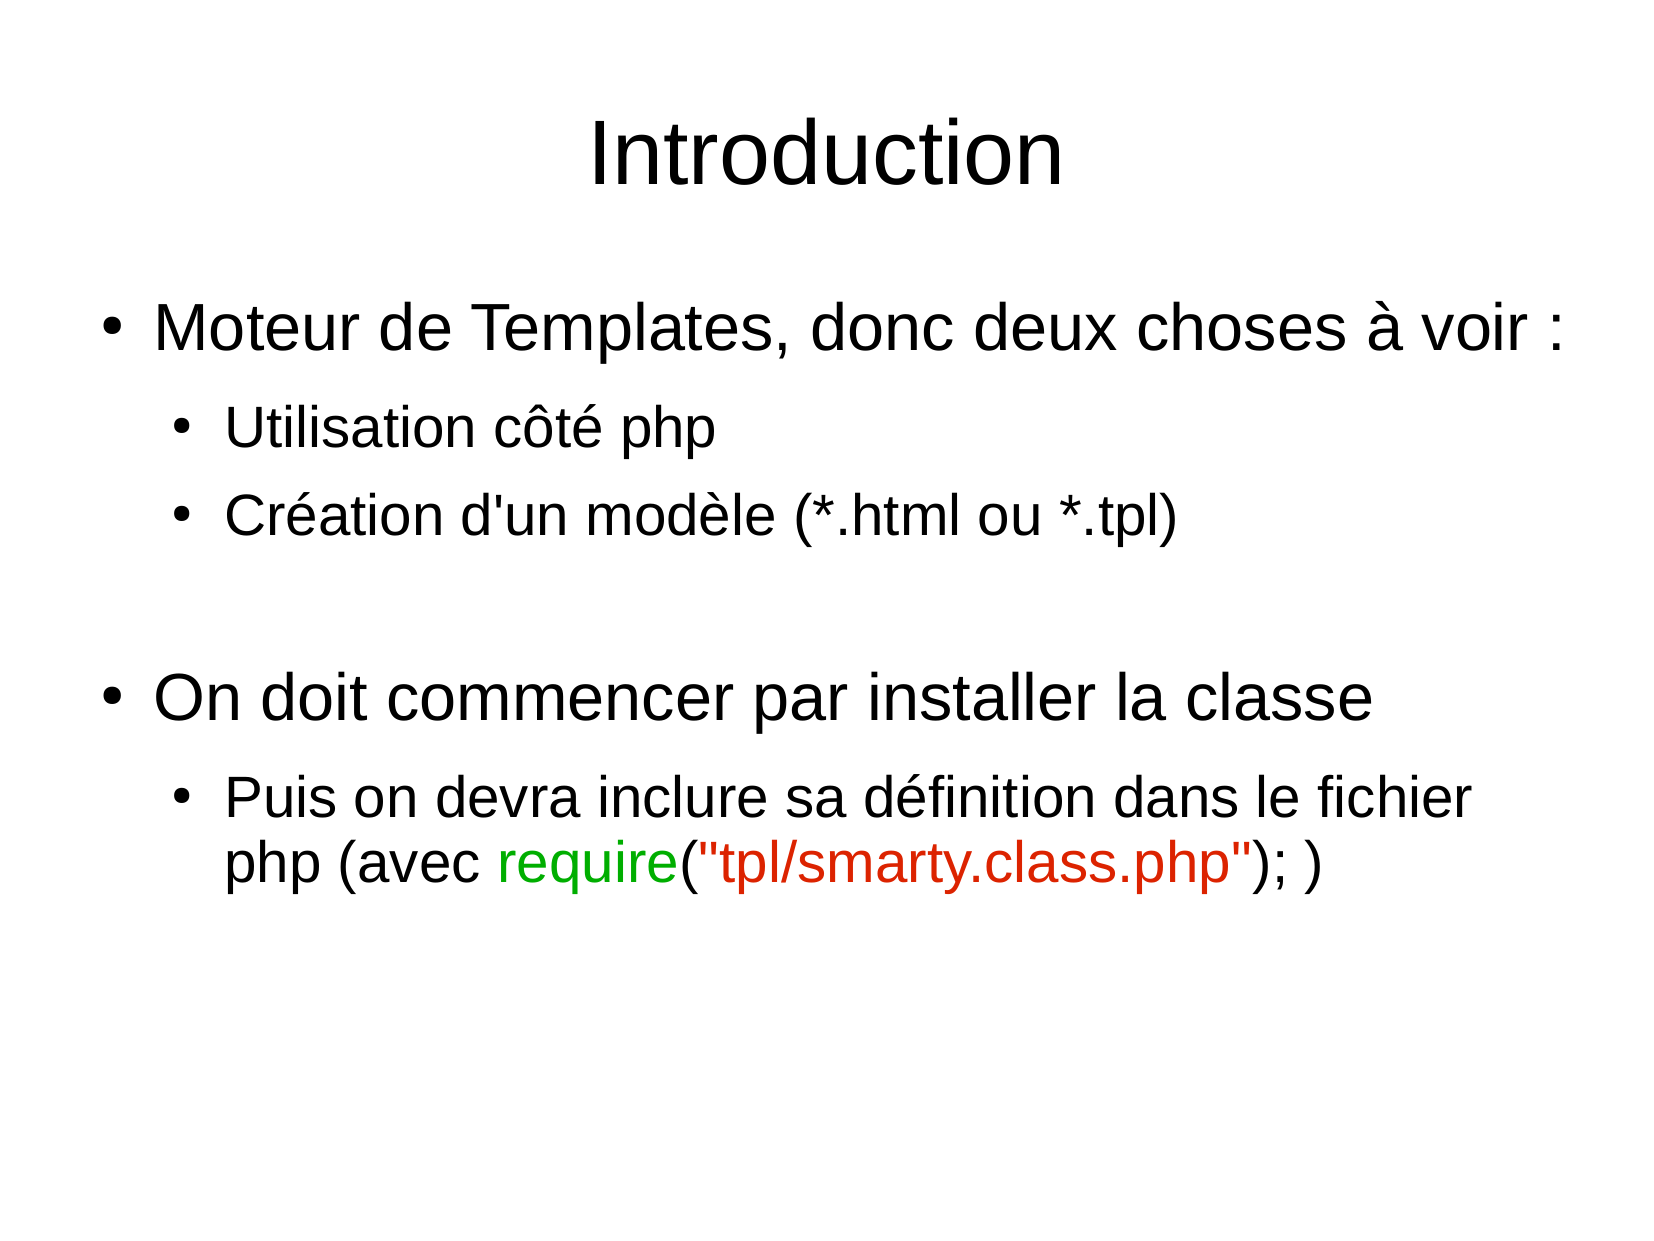

# Introduction
Moteur de Templates, donc deux choses à voir :
Utilisation côté php
Création d'un modèle (*.html ou *.tpl)
On doit commencer par installer la classe
Puis on devra inclure sa définition dans le fichier php (avec require("tpl/smarty.class.php"); )